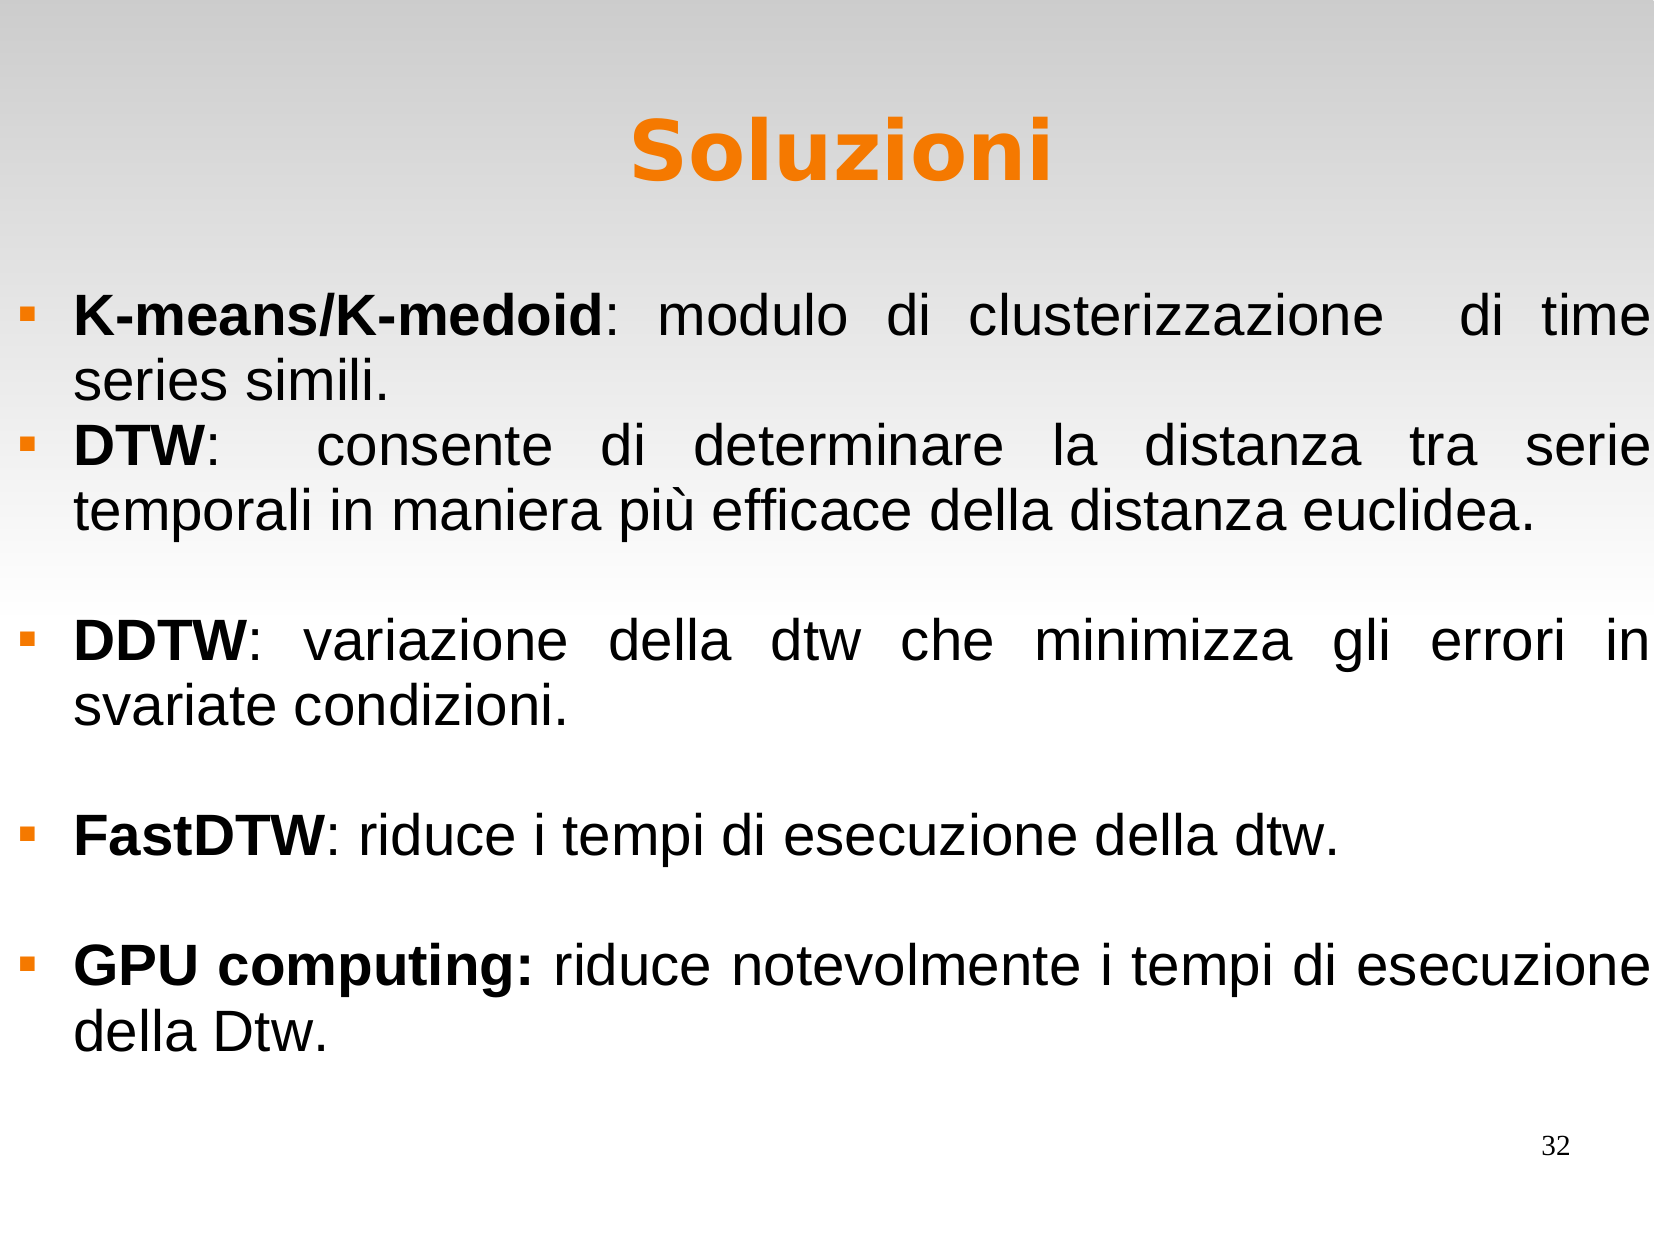

# Soluzioni
K-means/K-medoid: modulo di clusterizzazione di time series simili.
DTW: consente di determinare la distanza tra serie temporali in maniera più efficace della distanza euclidea.
DDTW: variazione della dtw che minimizza gli errori in svariate condizioni.
FastDTW: riduce i tempi di esecuzione della dtw.
GPU computing: riduce notevolmente i tempi di esecuzione della Dtw.
32